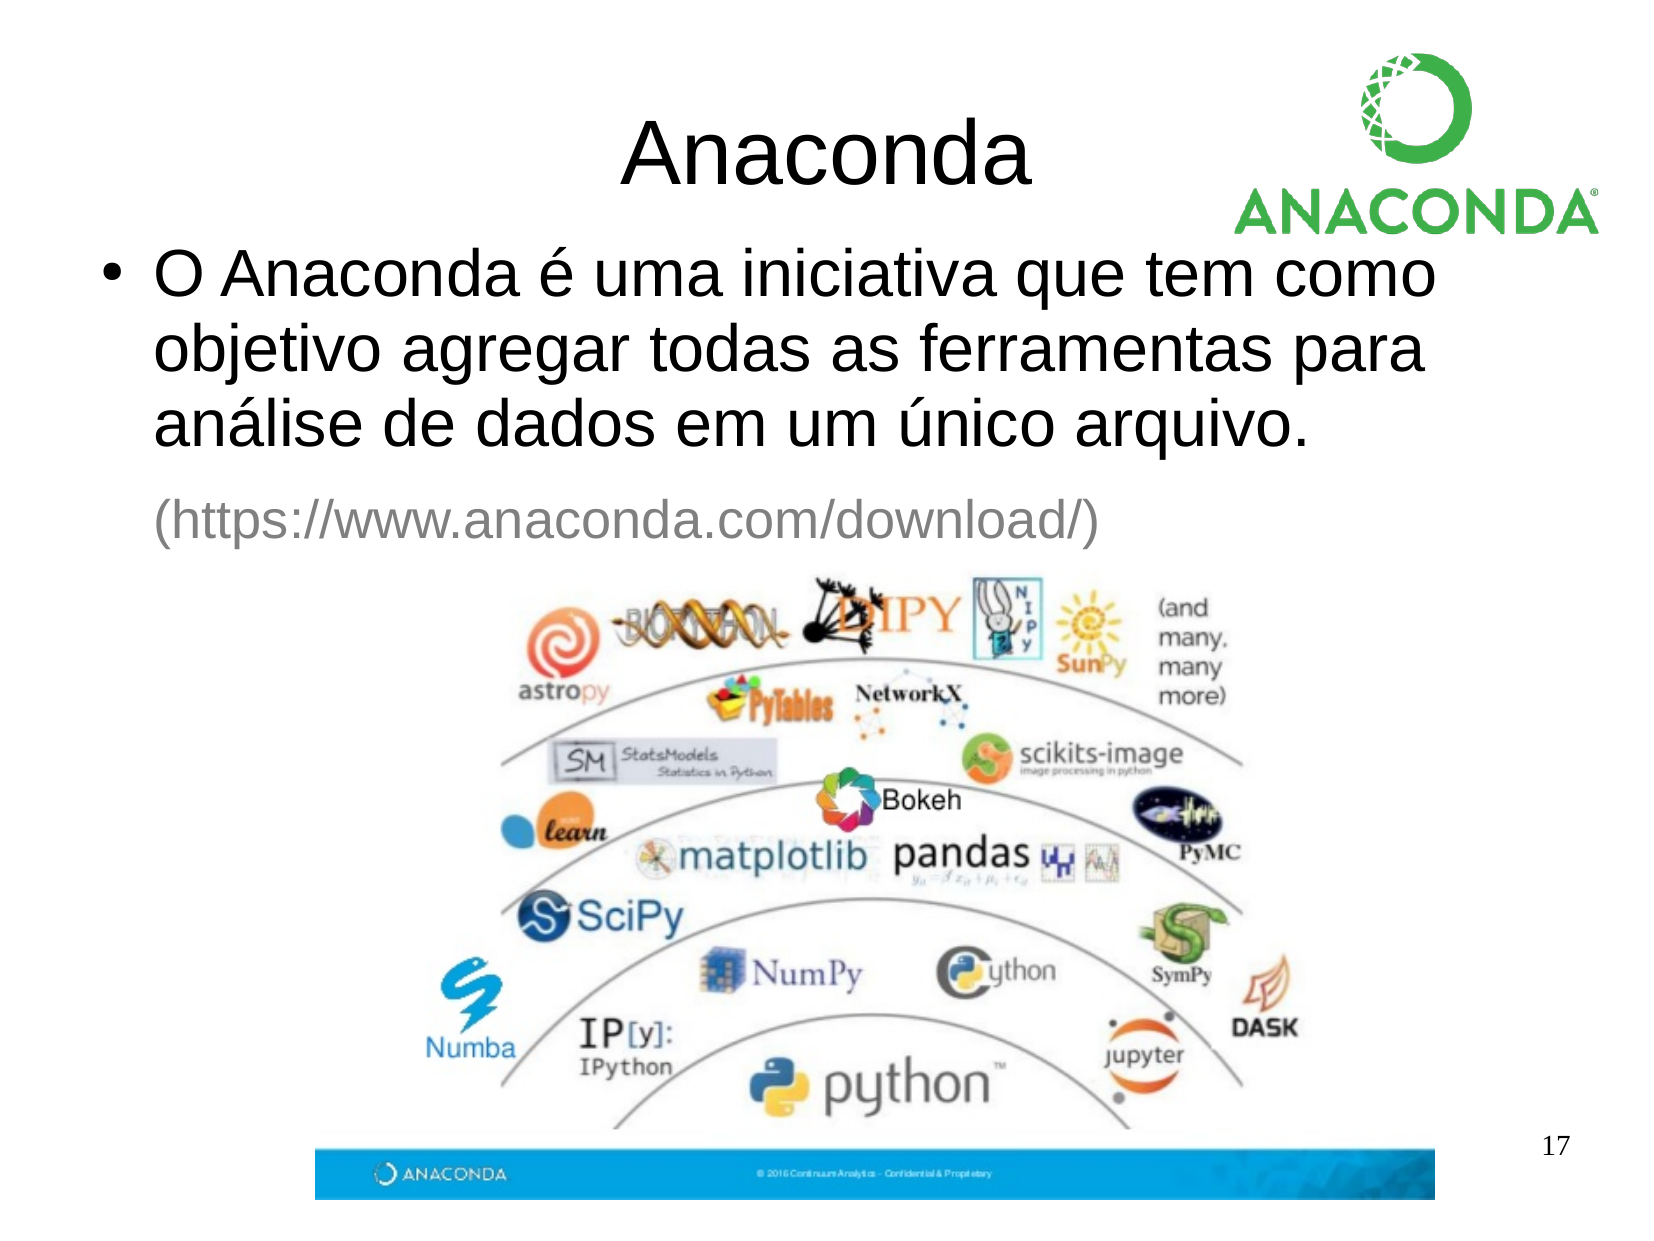

# Anaconda
O Anaconda é uma iniciativa que tem como objetivo agregar todas as ferramentas para análise de dados em um único arquivo.
(https://www.anaconda.com/download/)
17